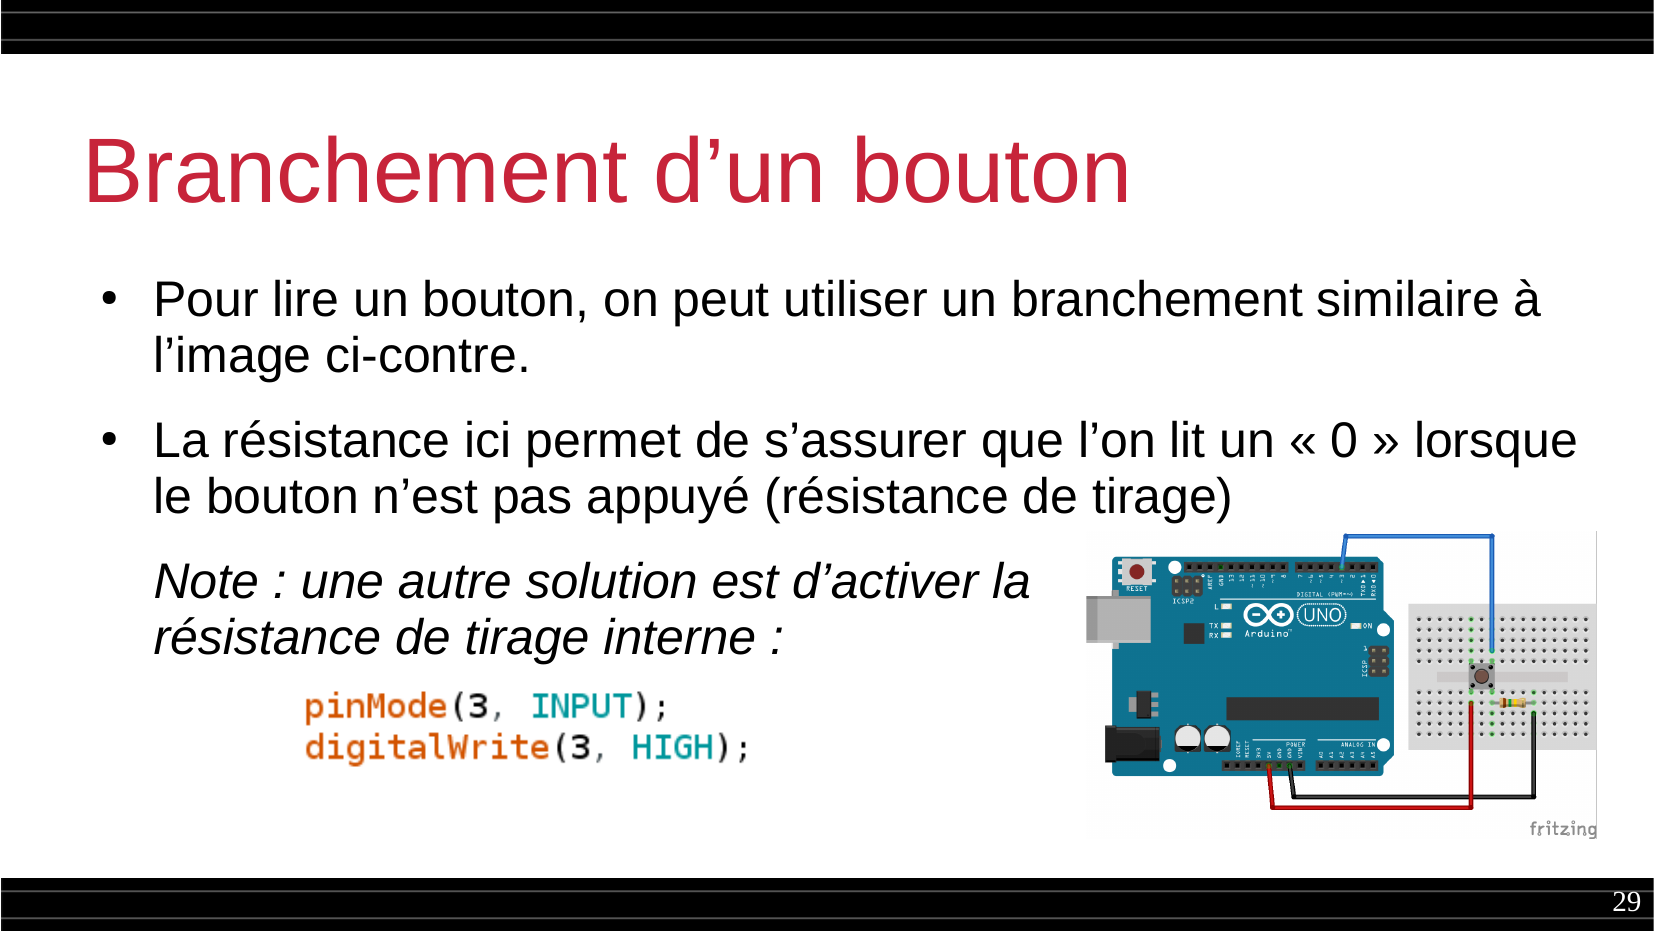

# Branchement d’un bouton
Pour lire un bouton, on peut utiliser un branchement similaire à l’image ci-contre.
La résistance ici permet de s’assurer que l’on lit un « 0 » lorsque le bouton n’est pas appuyé (résistance de tirage)
Note : une autre solution est d’activer la
résistance de tirage interne :